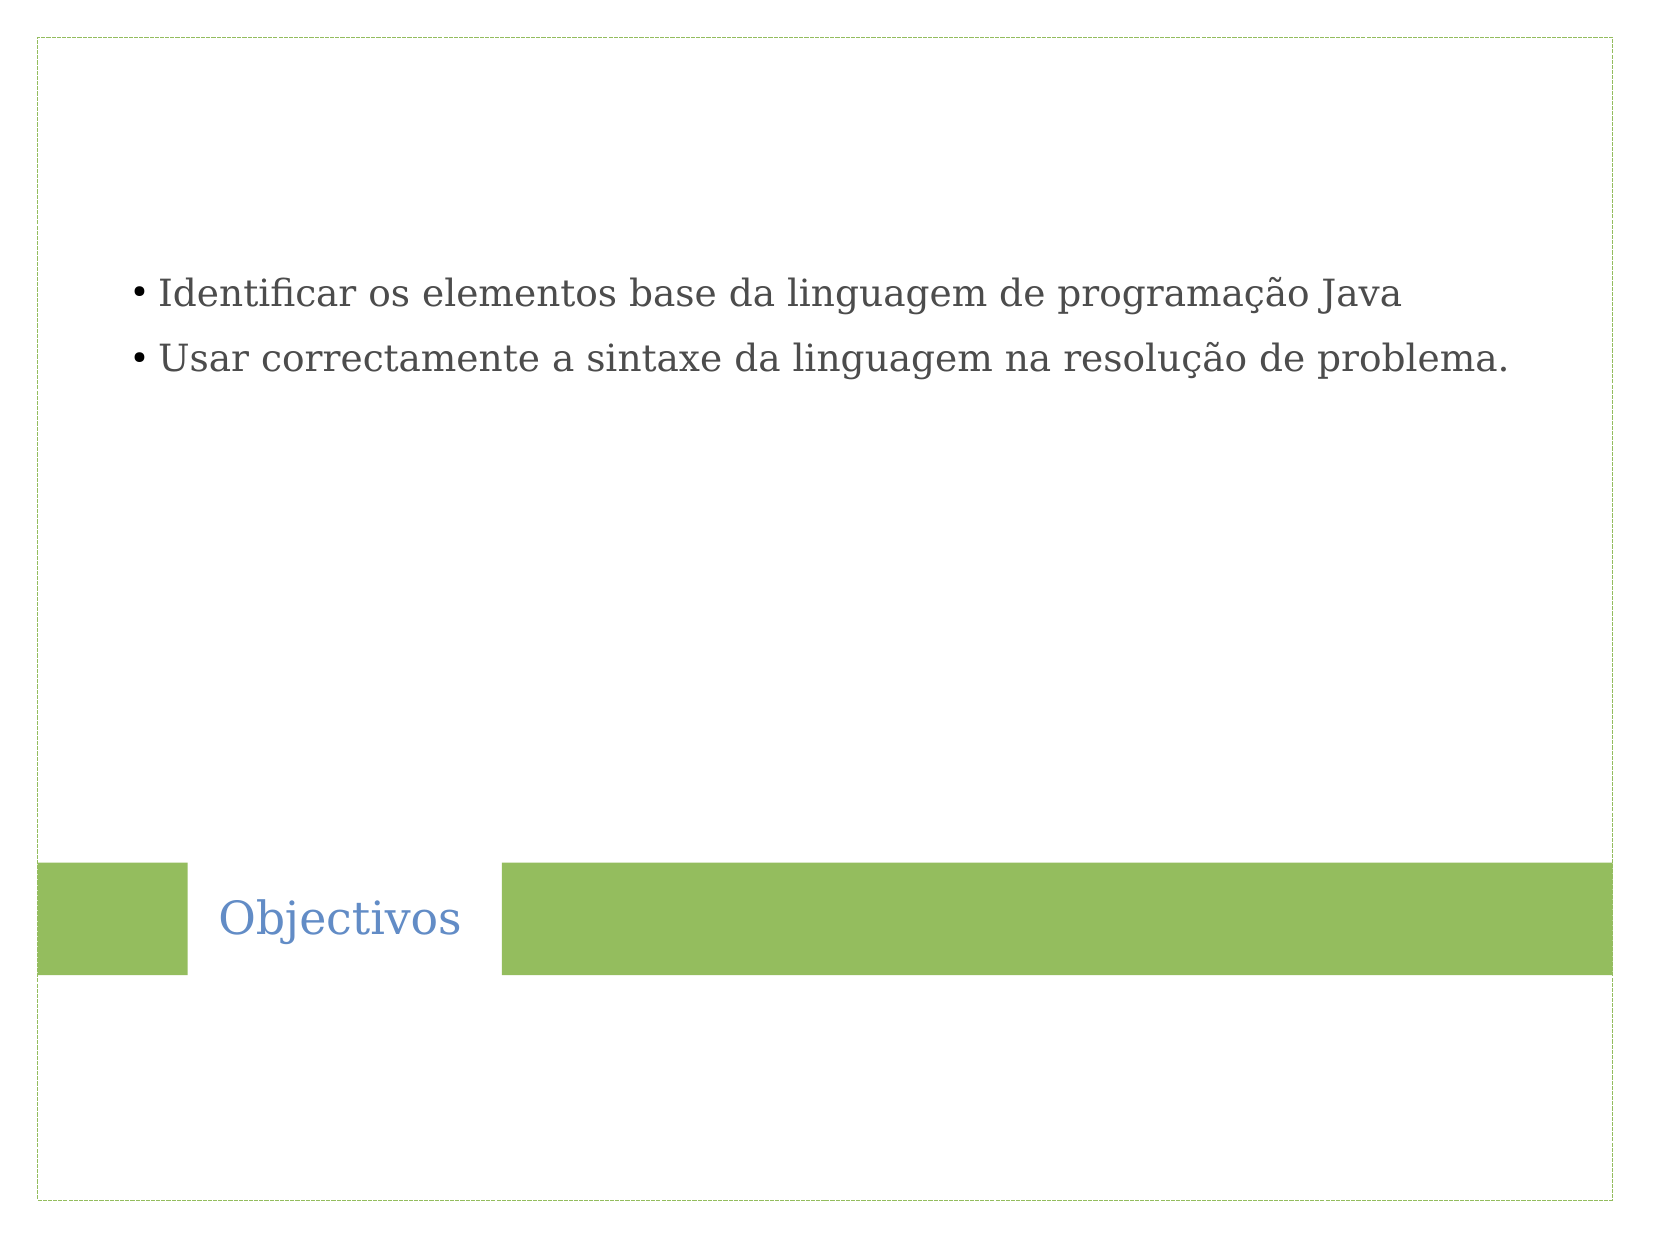

Identificar os elementos base da linguagem de programação Java
 Usar correctamente a sintaxe da linguagem na resolução de problema.
Objectivos